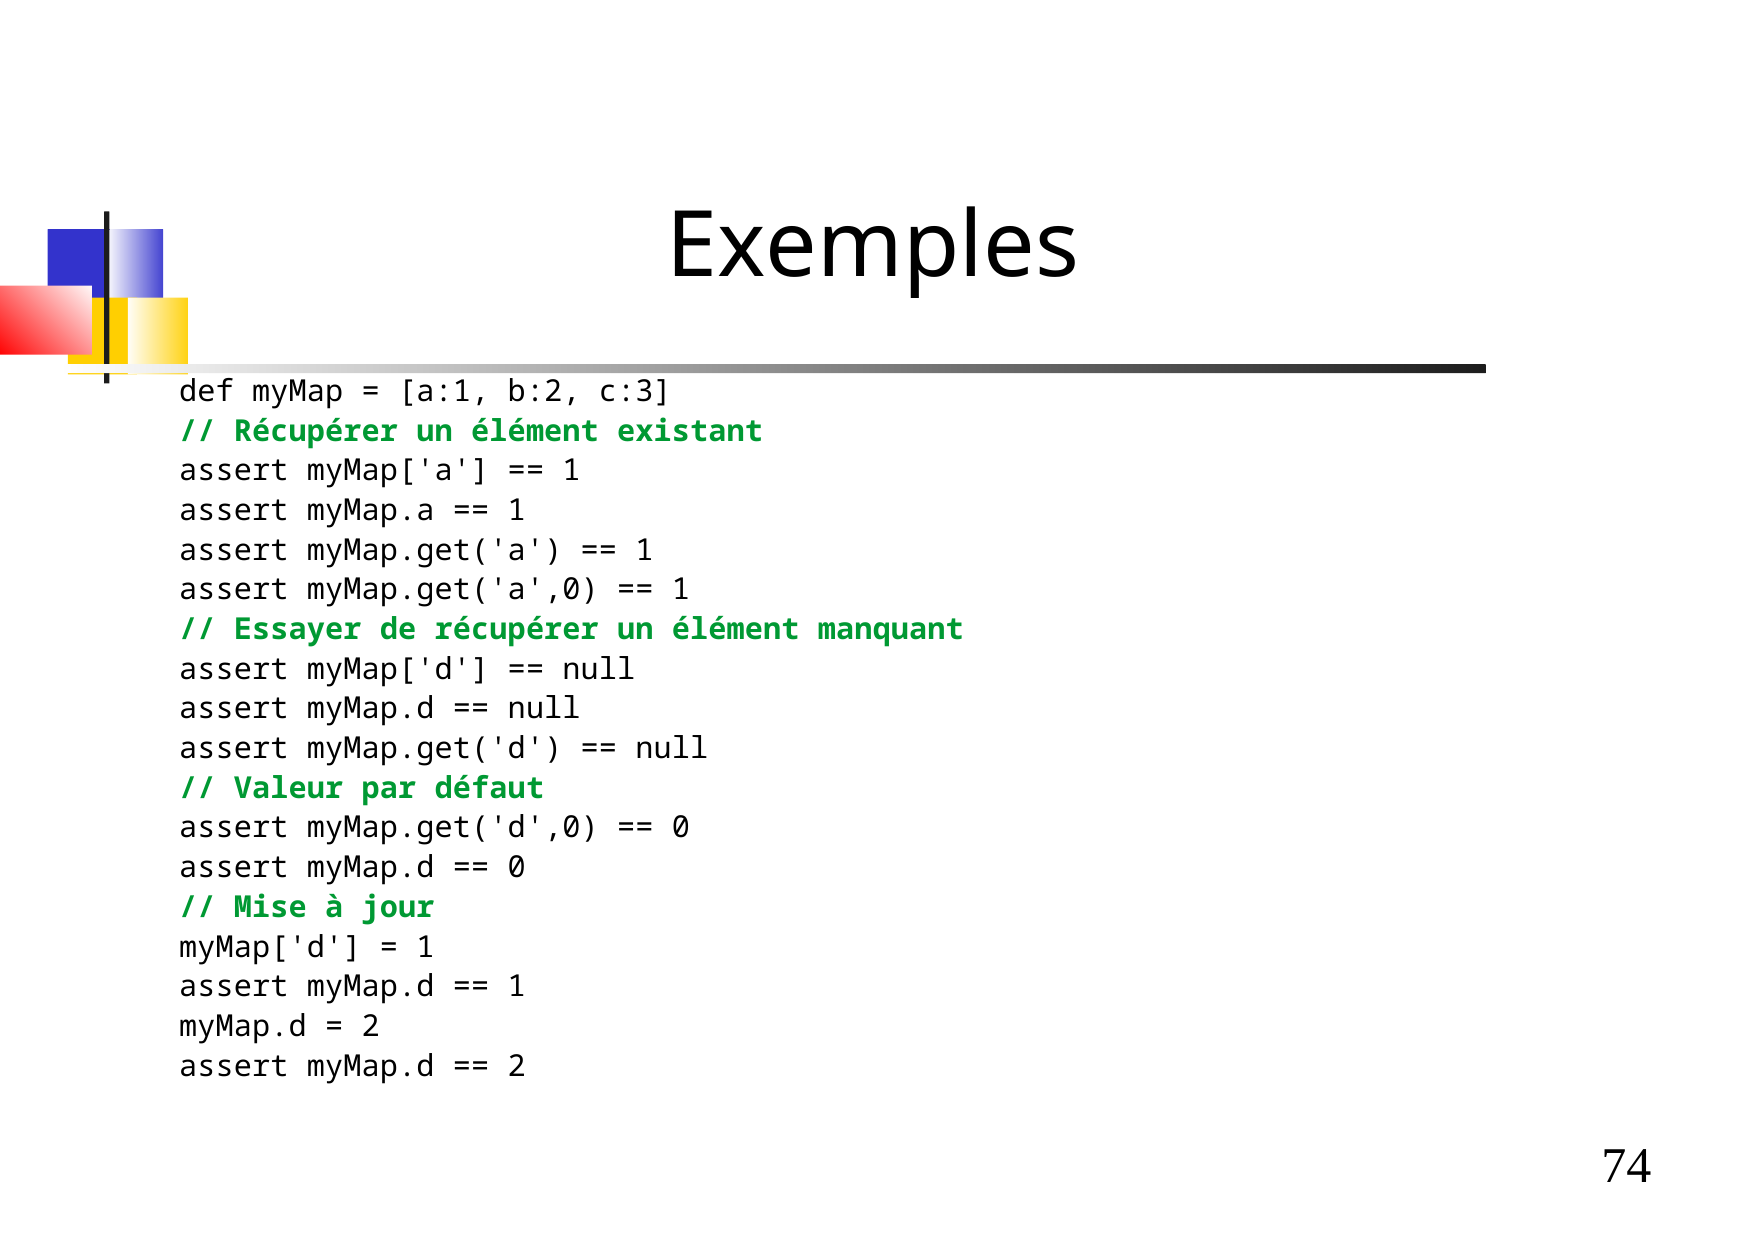

# Exemples
def myMap = [a:1, b:2, c:3]
// Récupérer un élément existant
assert myMap['a'] == 1
assert myMap.a == 1
assert myMap.get('a') == 1
assert myMap.get('a',0) == 1
// Essayer de récupérer un élément manquant
assert myMap['d'] == null
assert myMap.d == null
assert myMap.get('d') == null
// Valeur par défaut
assert myMap.get('d',0) == 0
assert myMap.d == 0
// Mise à jour
myMap['d'] = 1
assert myMap.d == 1
myMap.d = 2
assert myMap.d == 2